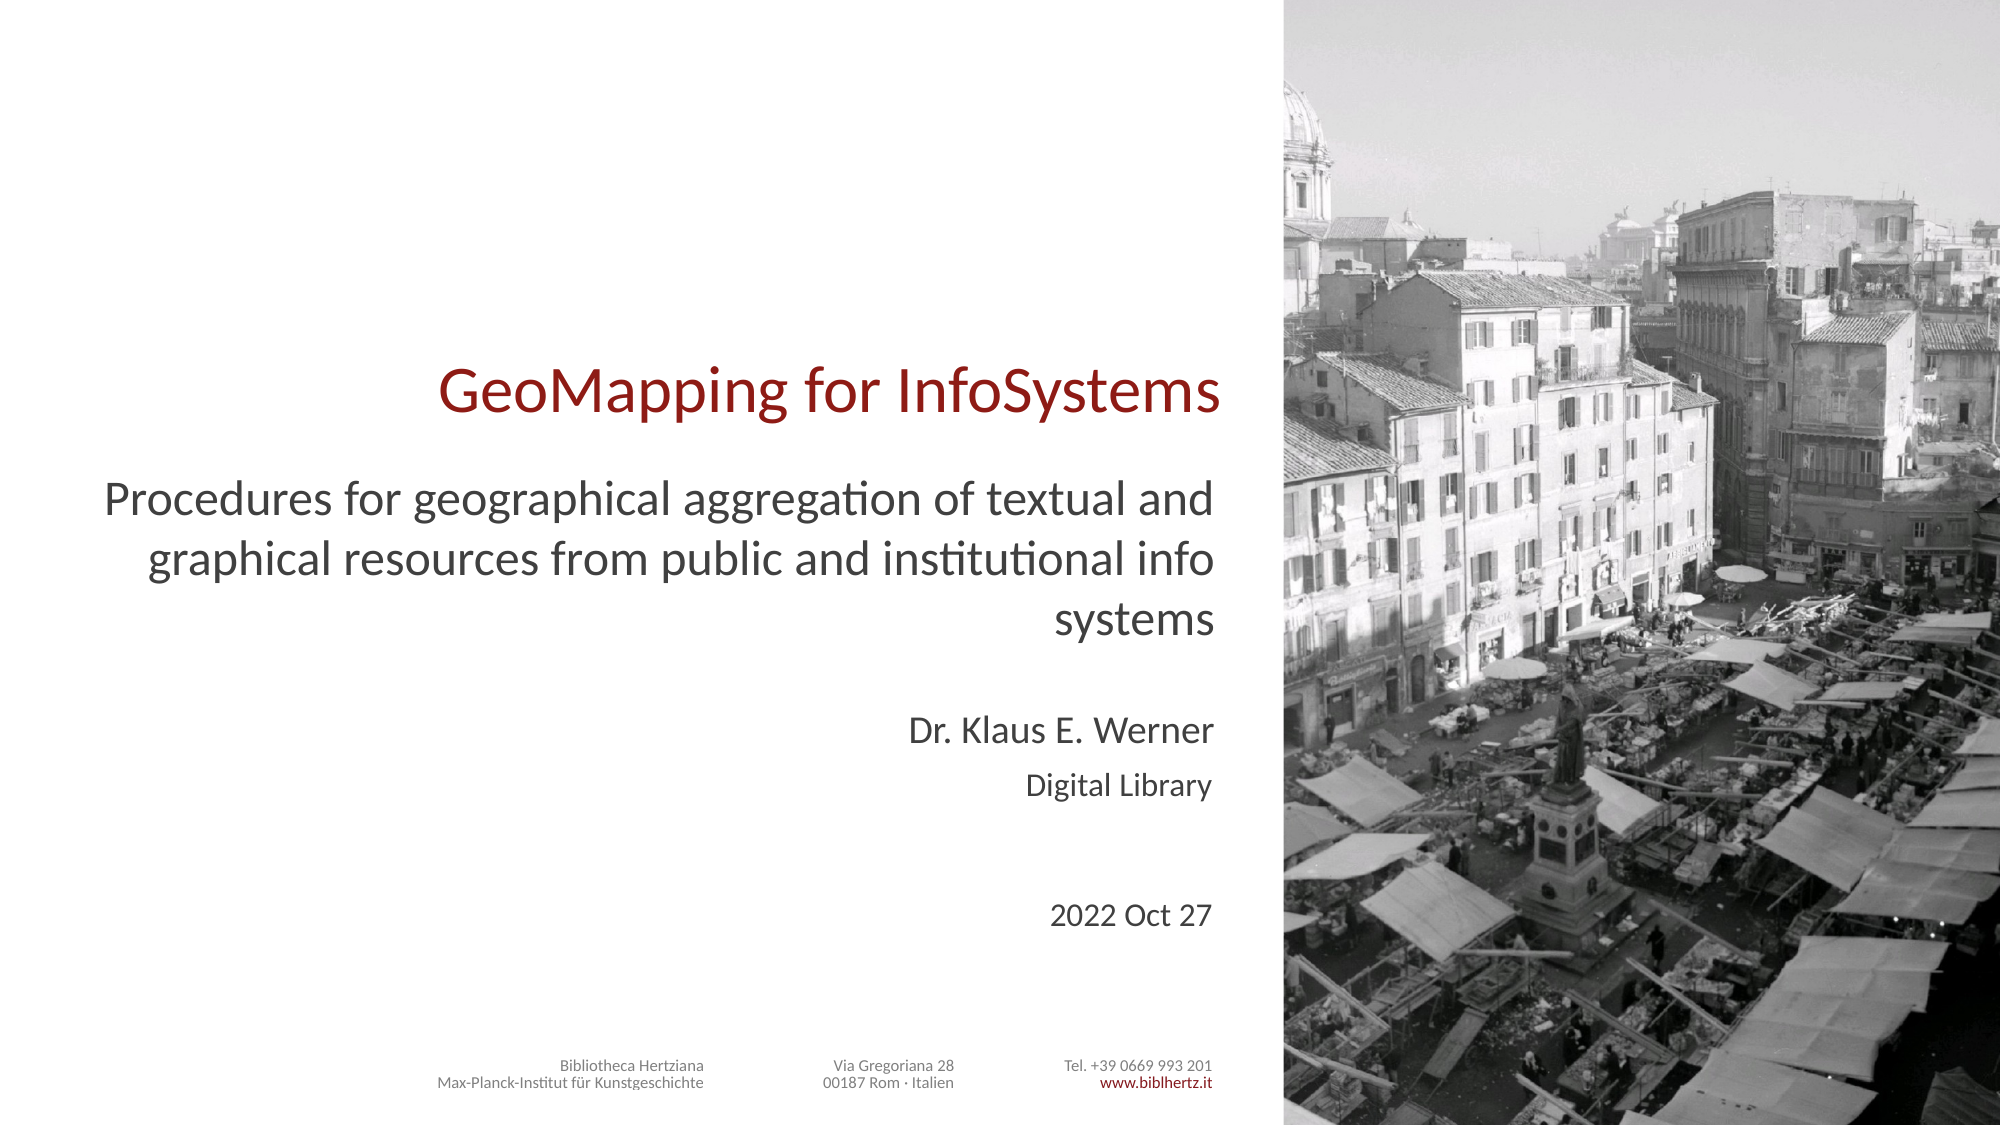

# GeoMapping for InfoSystems
Procedures for geographical aggregation of textual and graphical resources from public and institutional info systems
Dr. Klaus E. Werner
Digital Library
2022 Oct 27